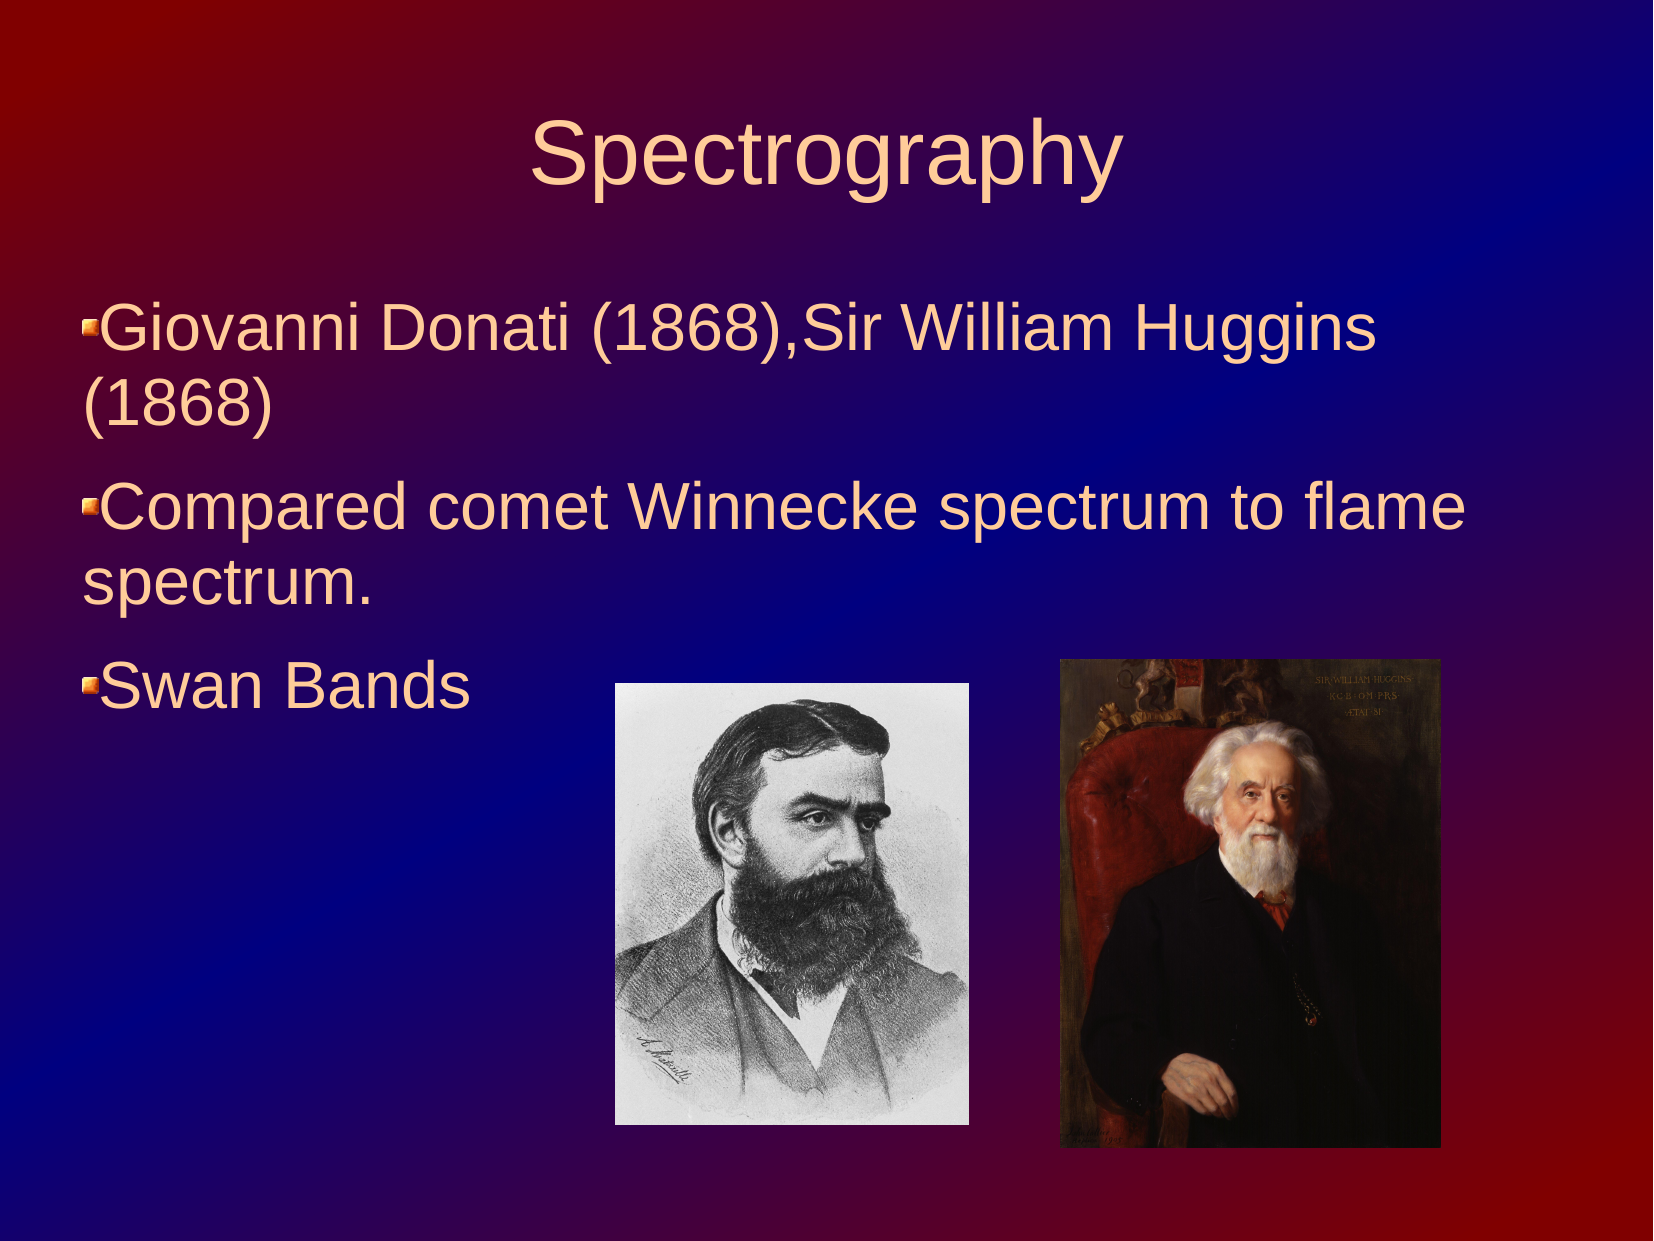

# Spectrography
Giovanni Donati (1868),Sir William Huggins (1868)
Compared comet Winnecke spectrum to flame spectrum.
Swan Bands